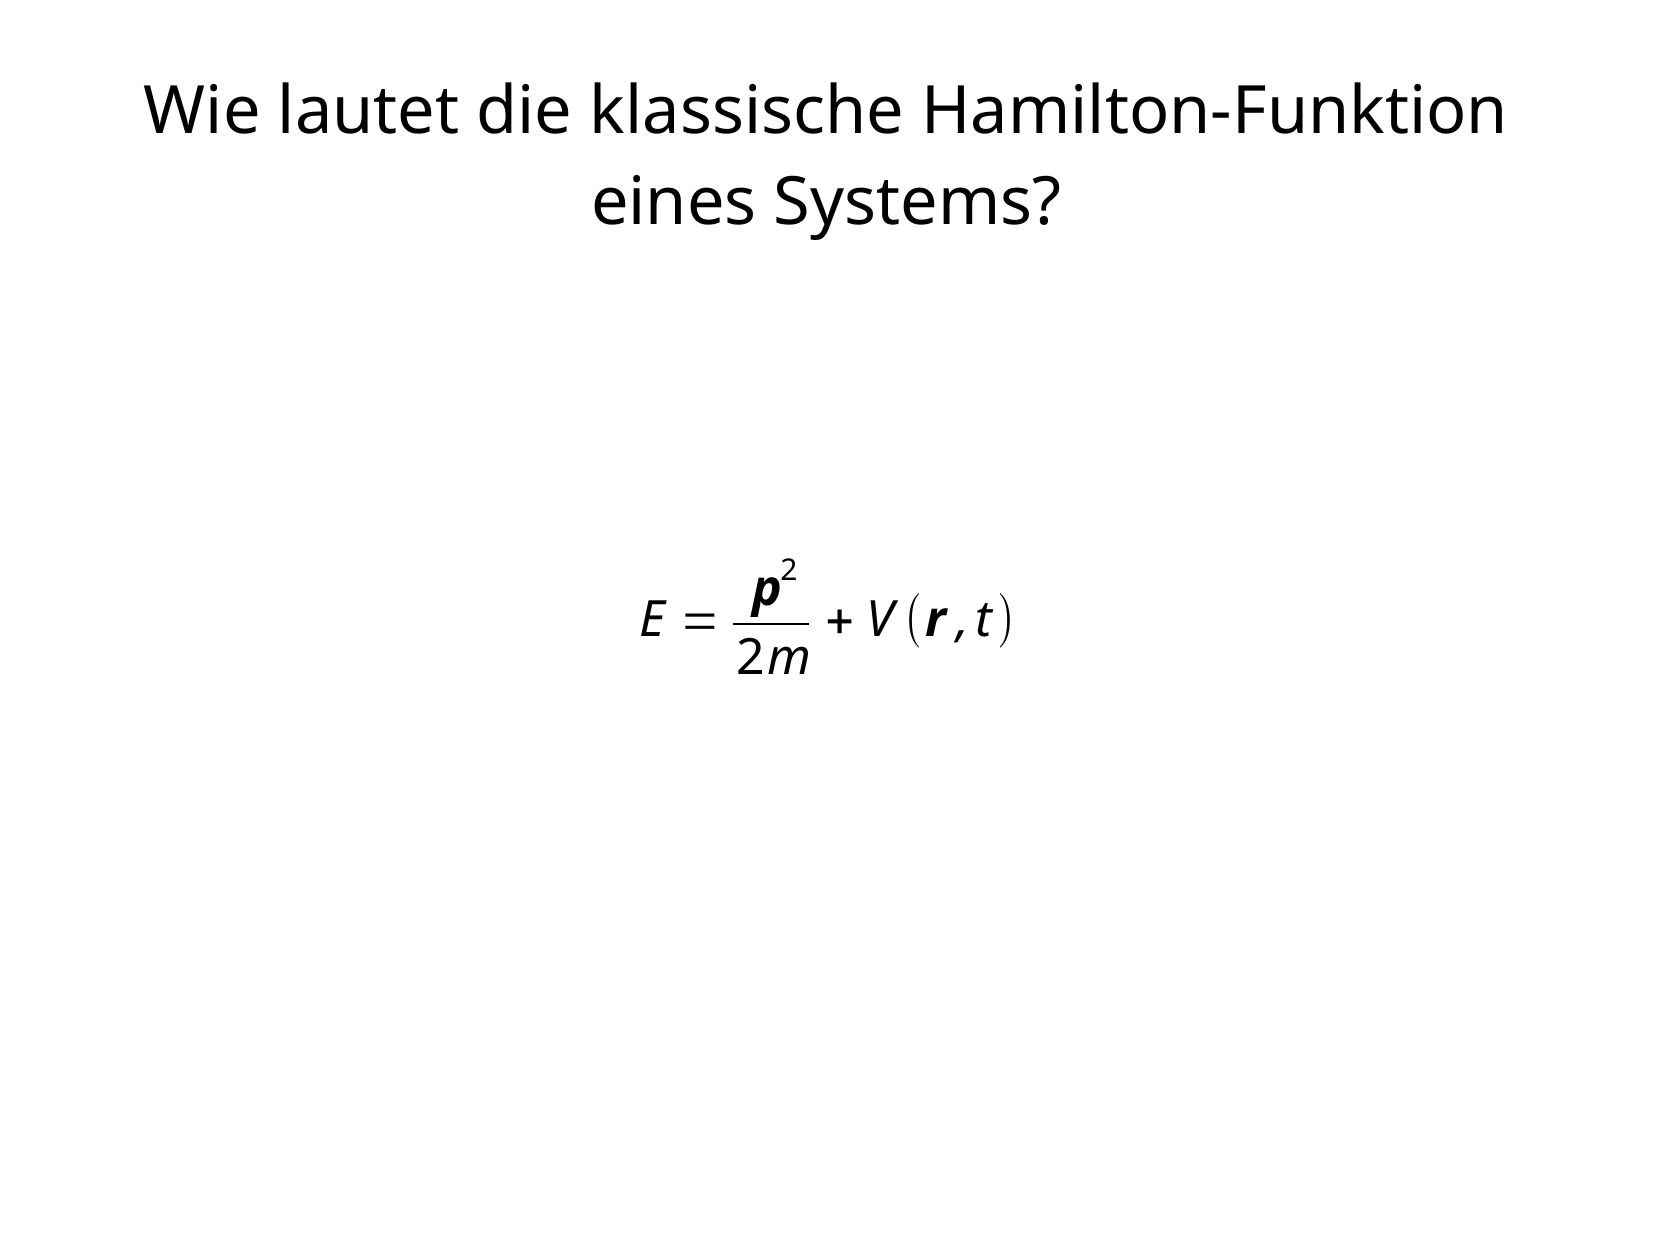

# Wie lautet die klassische Hamilton-Funktion eines Systems?